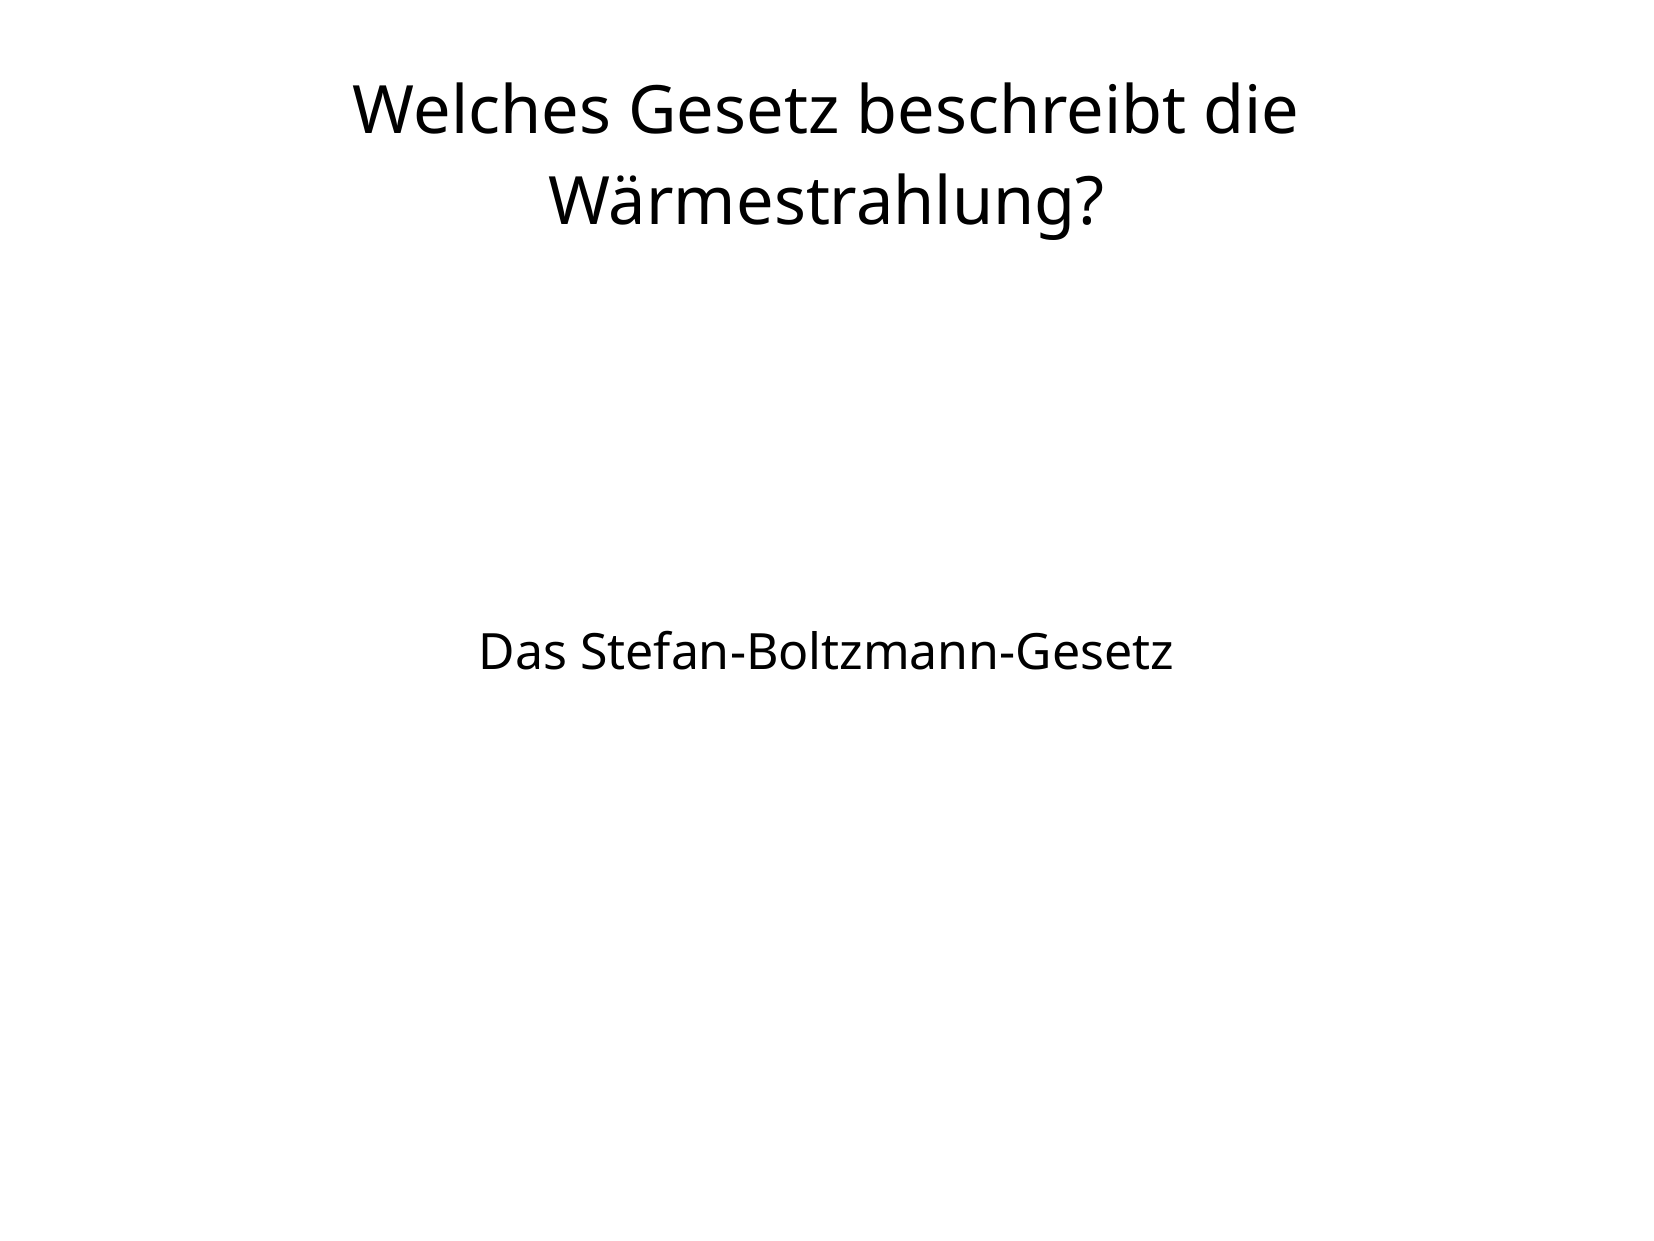

# Welches Gesetz beschreibt die Wärmestrahlung?
Das Stefan-Boltzmann-Gesetz